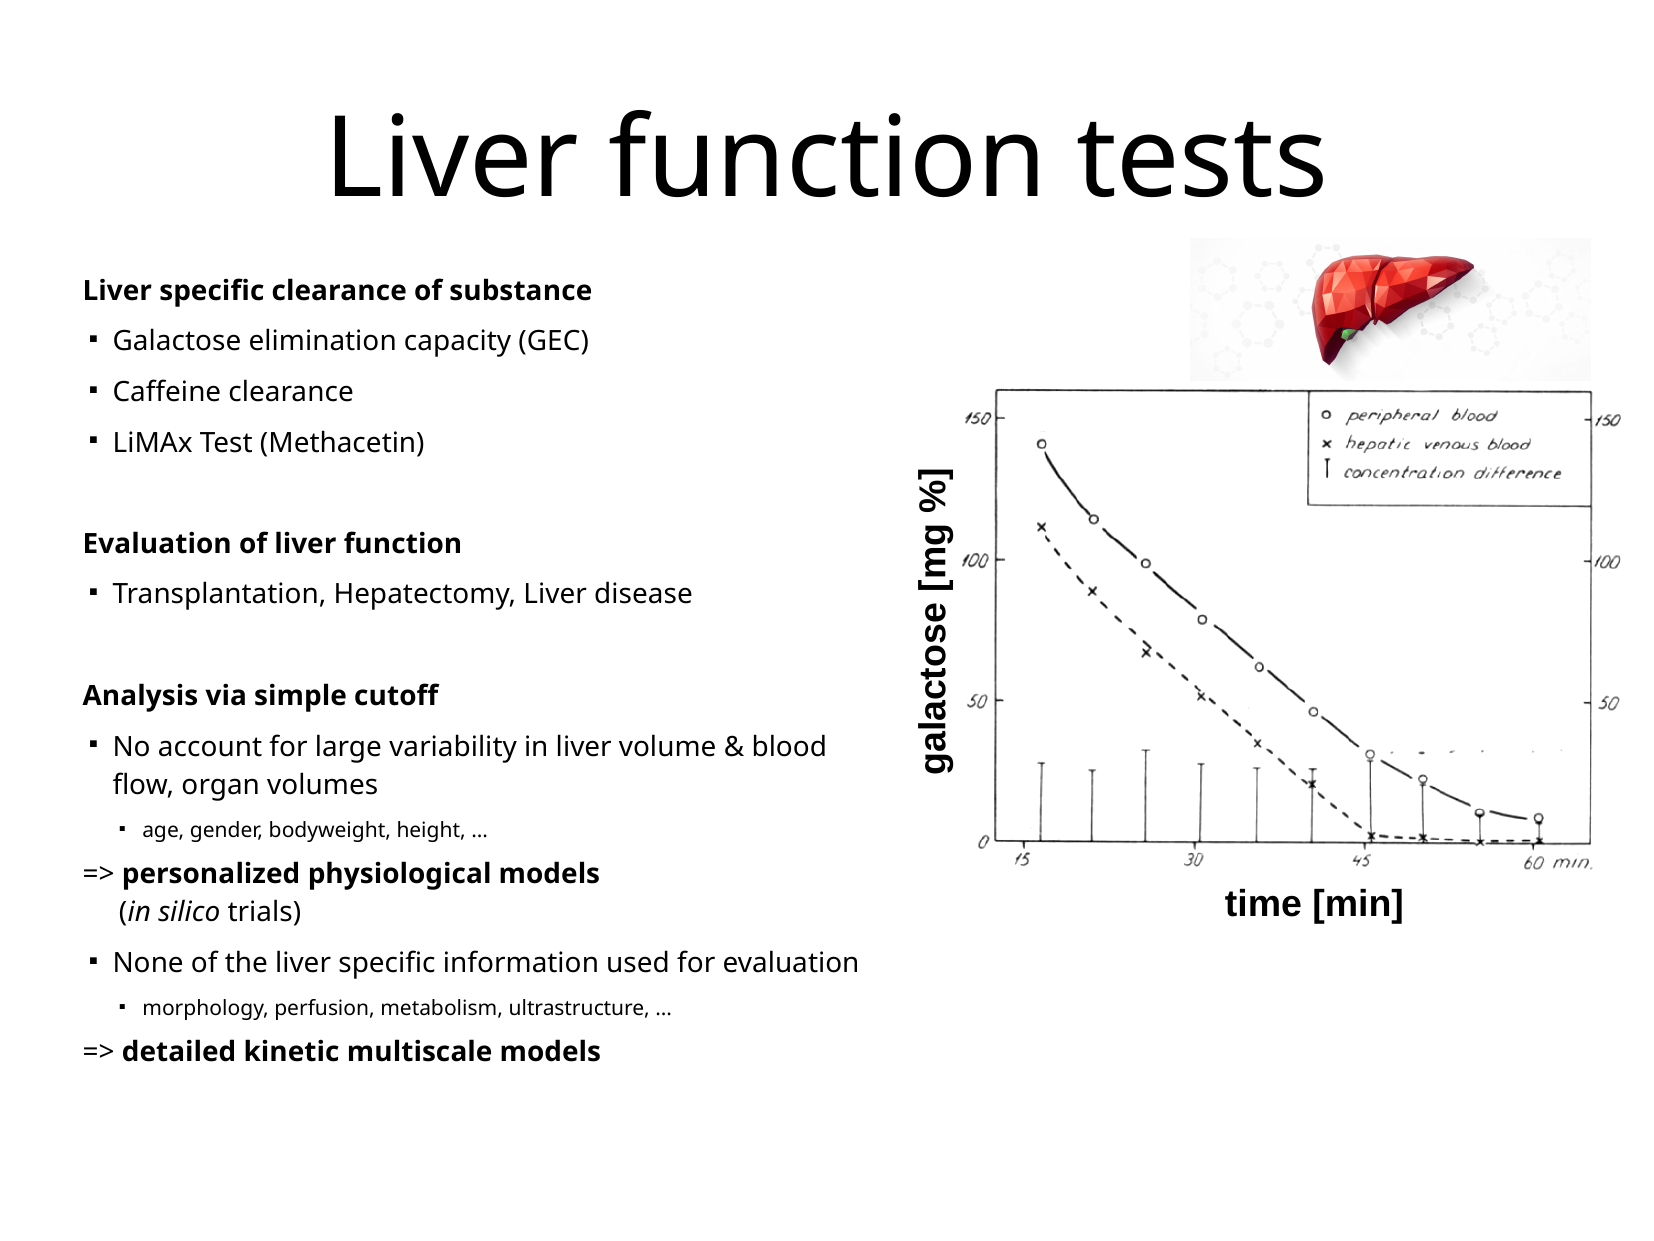

# Liver function tests
Liver specific clearance of substance
Galactose elimination capacity (GEC)
Caffeine clearance
LiMAx Test (Methacetin)
Evaluation of liver function
Transplantation, Hepatectomy, Liver disease
Analysis via simple cutoff
No account for large variability in liver volume & blood flow, organ volumes
age, gender, bodyweight, height, …
=> personalized physiological models
 (in silico trials)
None of the liver specific information used for evaluation
morphology, perfusion, metabolism, ultrastructure, …
=> detailed kinetic multiscale models
galactose [mg %]
time [min]